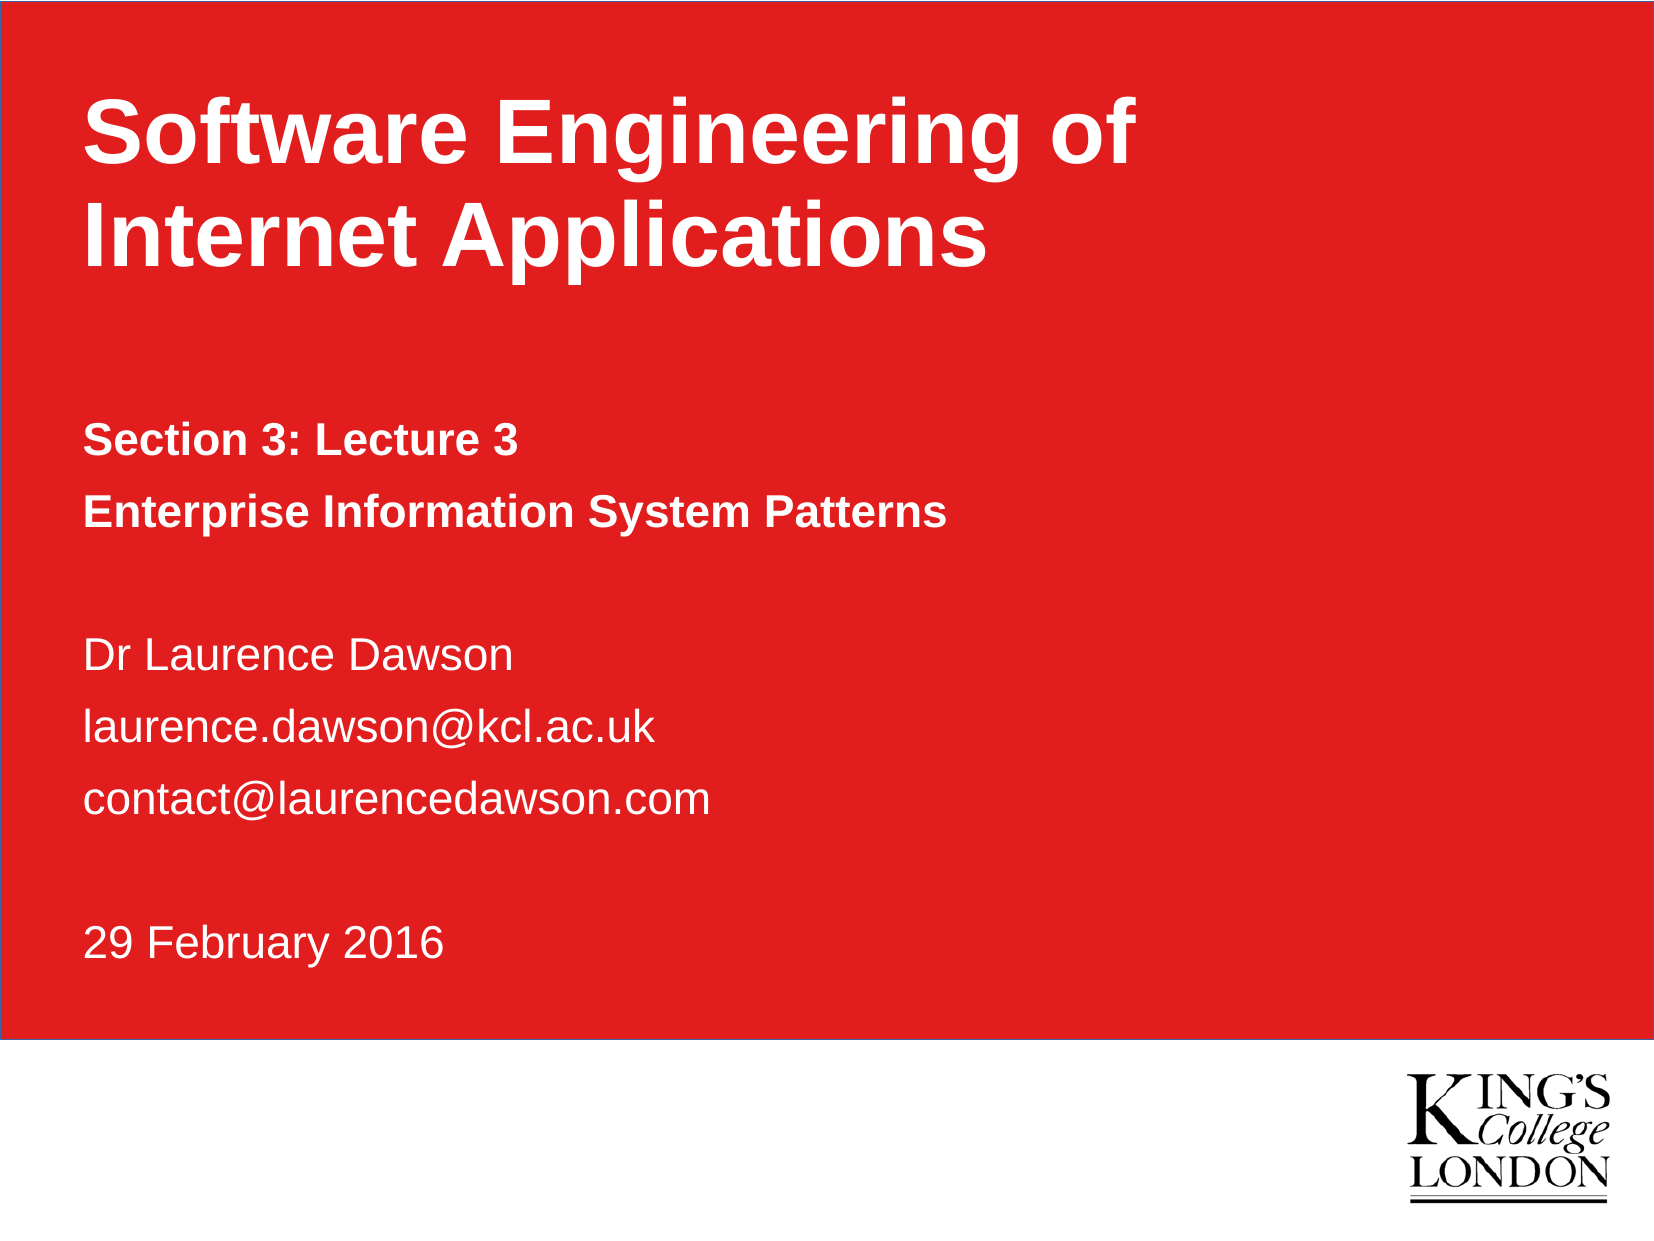

# Software Engineering of Internet Applications
Section 3: Lecture 3
Enterprise Information System Patterns
Dr Laurence Dawson
laurence.dawson@kcl.ac.uk
contact@laurencedawson.com
29 February 2016